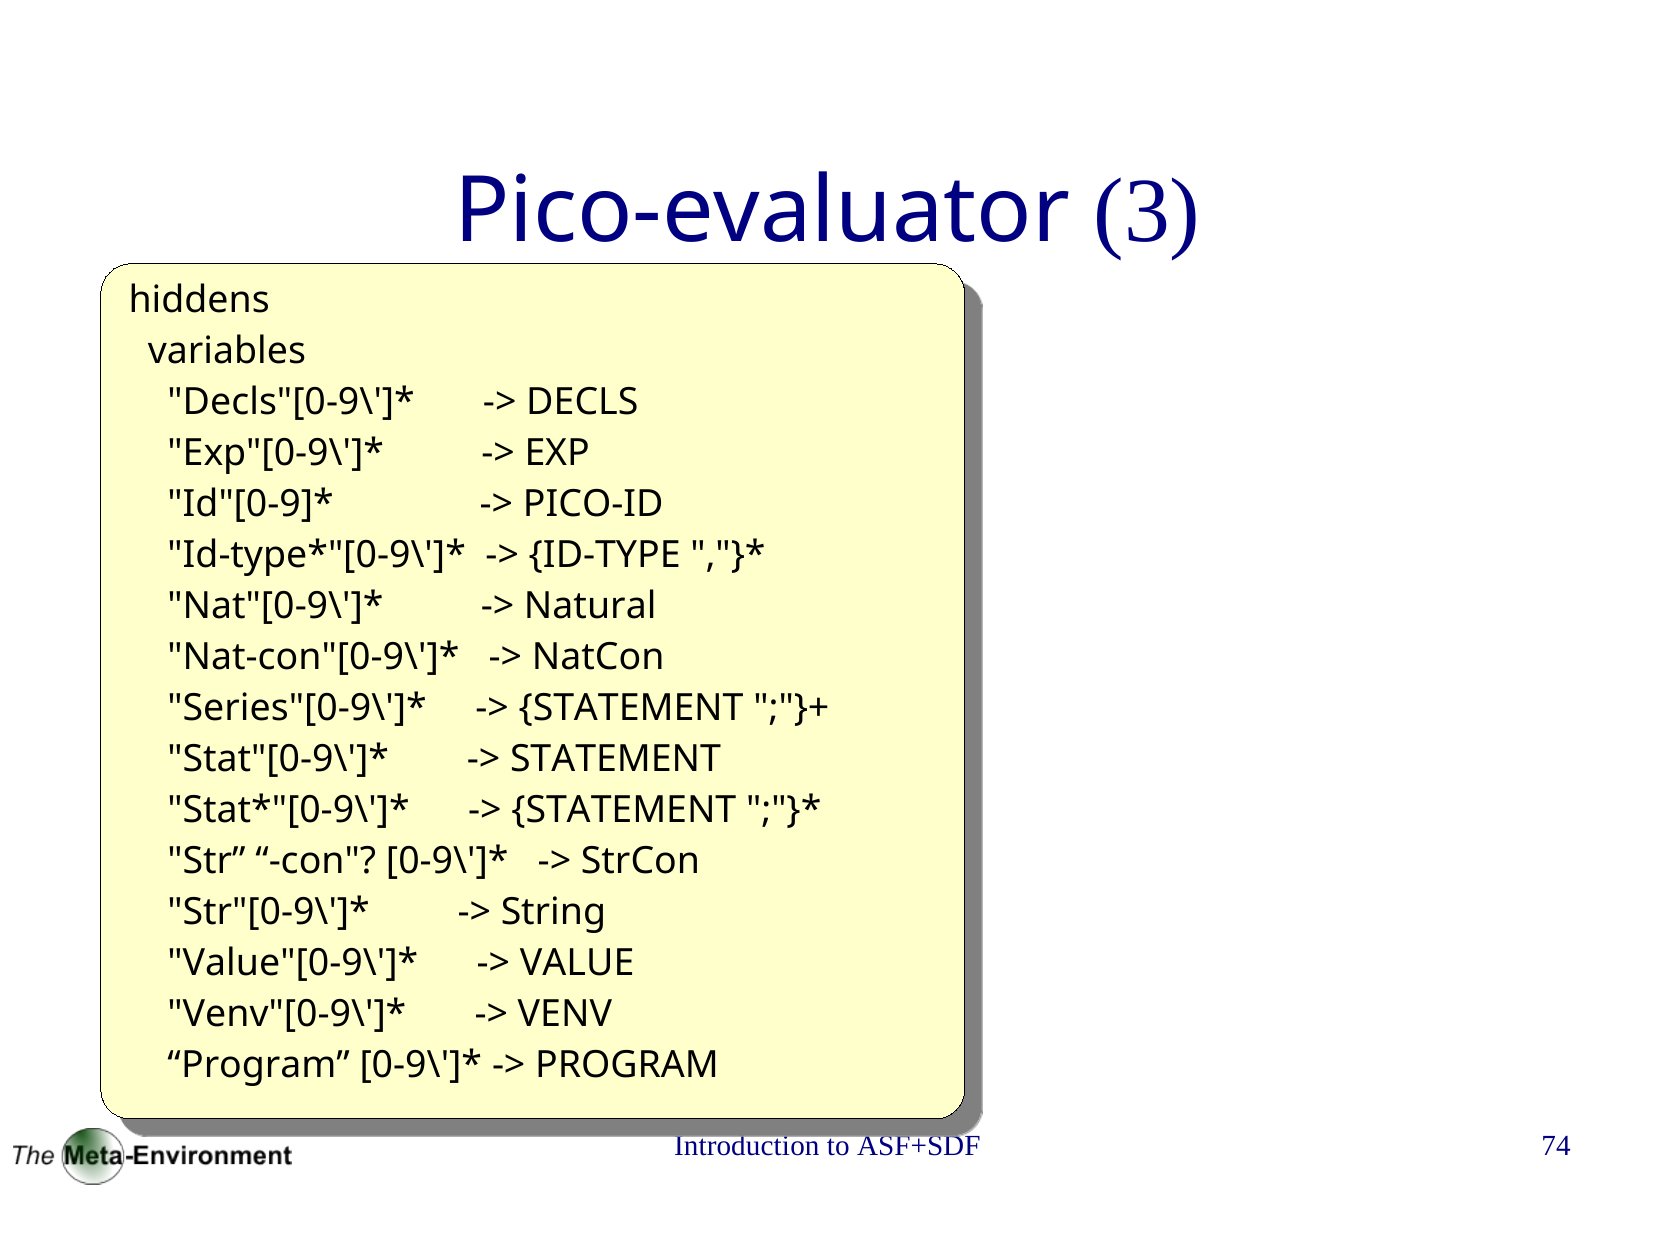

# Pico-evaluator (3)
hiddens
 variables
 "Decls"[0-9\']* -> DECLS
 "Exp"[0-9\']* -> EXP
 "Id"[0-9]* -> PICO-ID
 "Id-type*"[0-9\']* -> {ID-TYPE ","}*
 "Nat"[0-9\']* -> Natural
 "Nat-con"[0-9\']* -> NatCon
 "Series"[0-9\']* -> {STATEMENT ";"}+
 "Stat"[0-9\']* -> STATEMENT
 "Stat*"[0-9\']* -> {STATEMENT ";"}*
 "Str” “-con"? [0-9\']* -> StrCon
 "Str"[0-9\']* -> String
 "Value"[0-9\']* -> VALUE
 "Venv"[0-9\']* -> VENV
 “Program” [0-9\']* -> PROGRAM
74